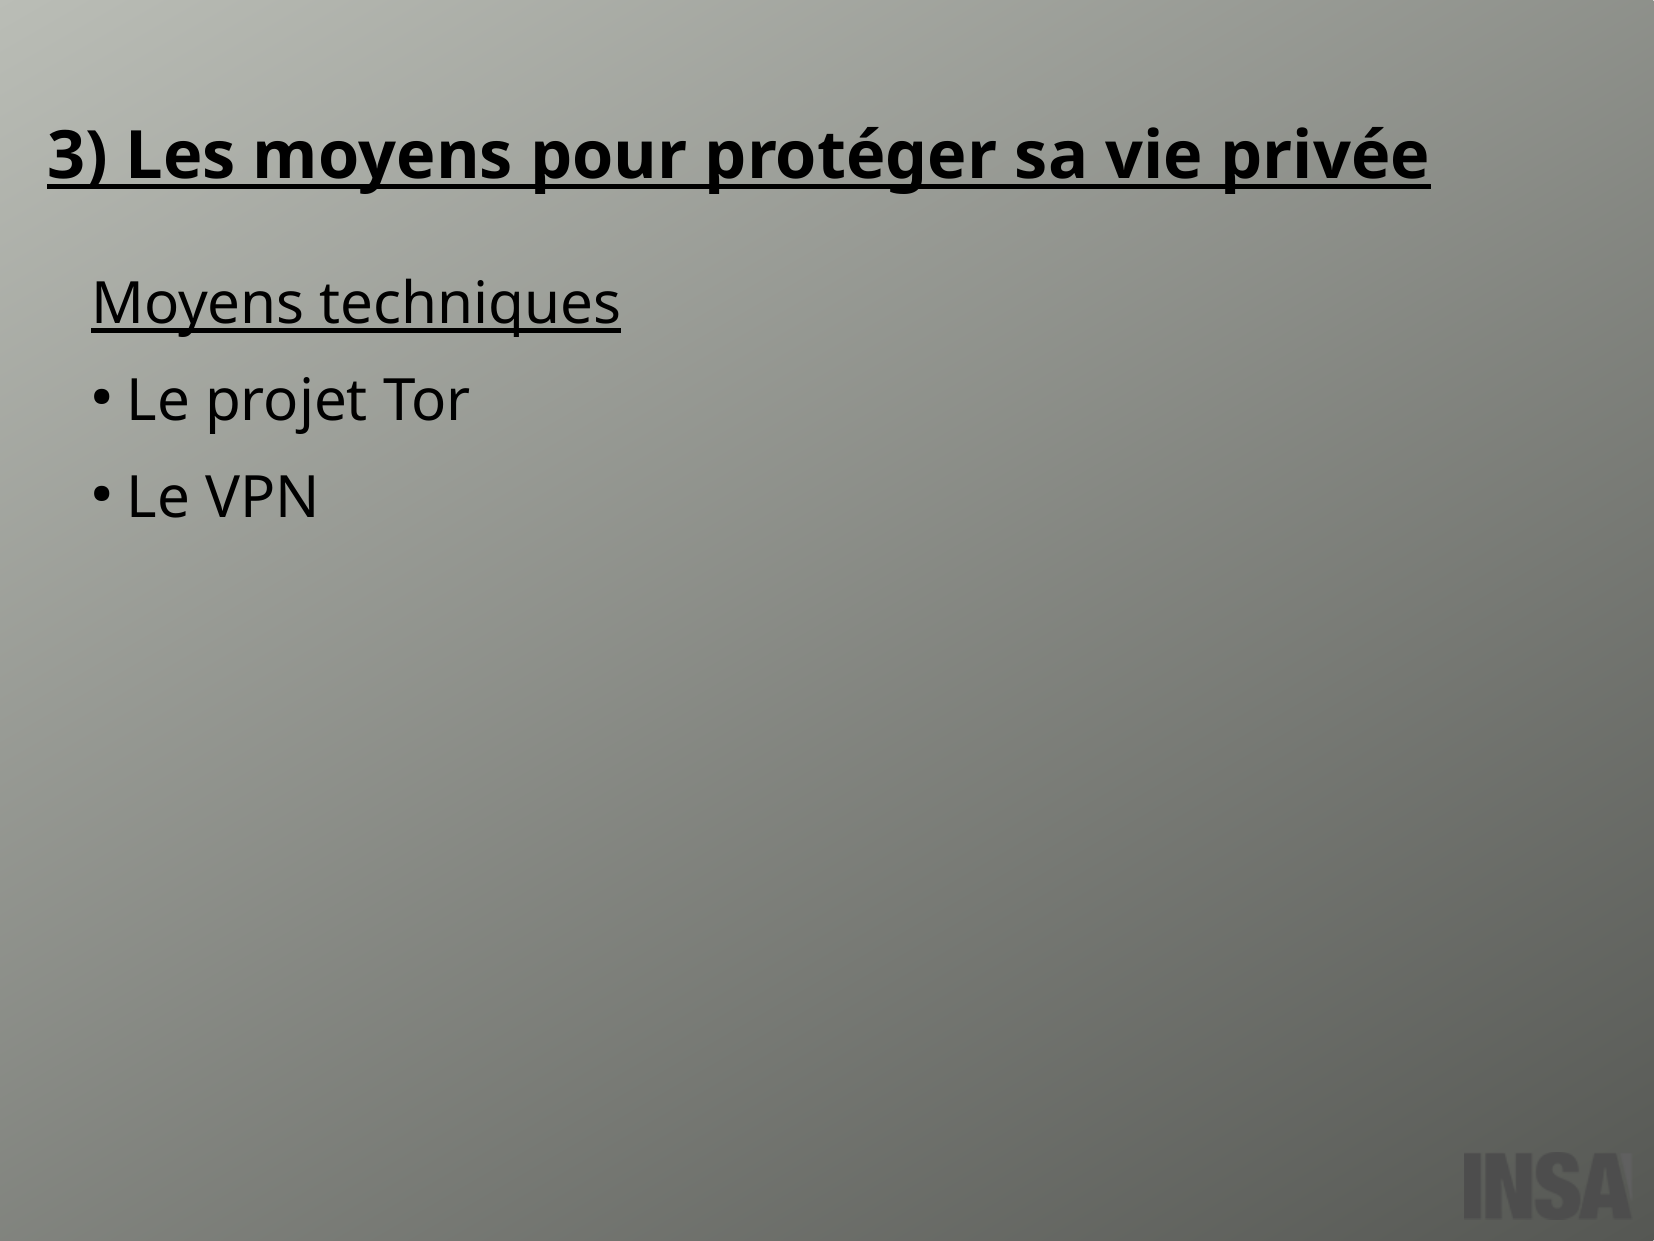

# 3) Les moyens pour protéger sa vie privée
Moyens techniques
Le projet Tor
Le VPN